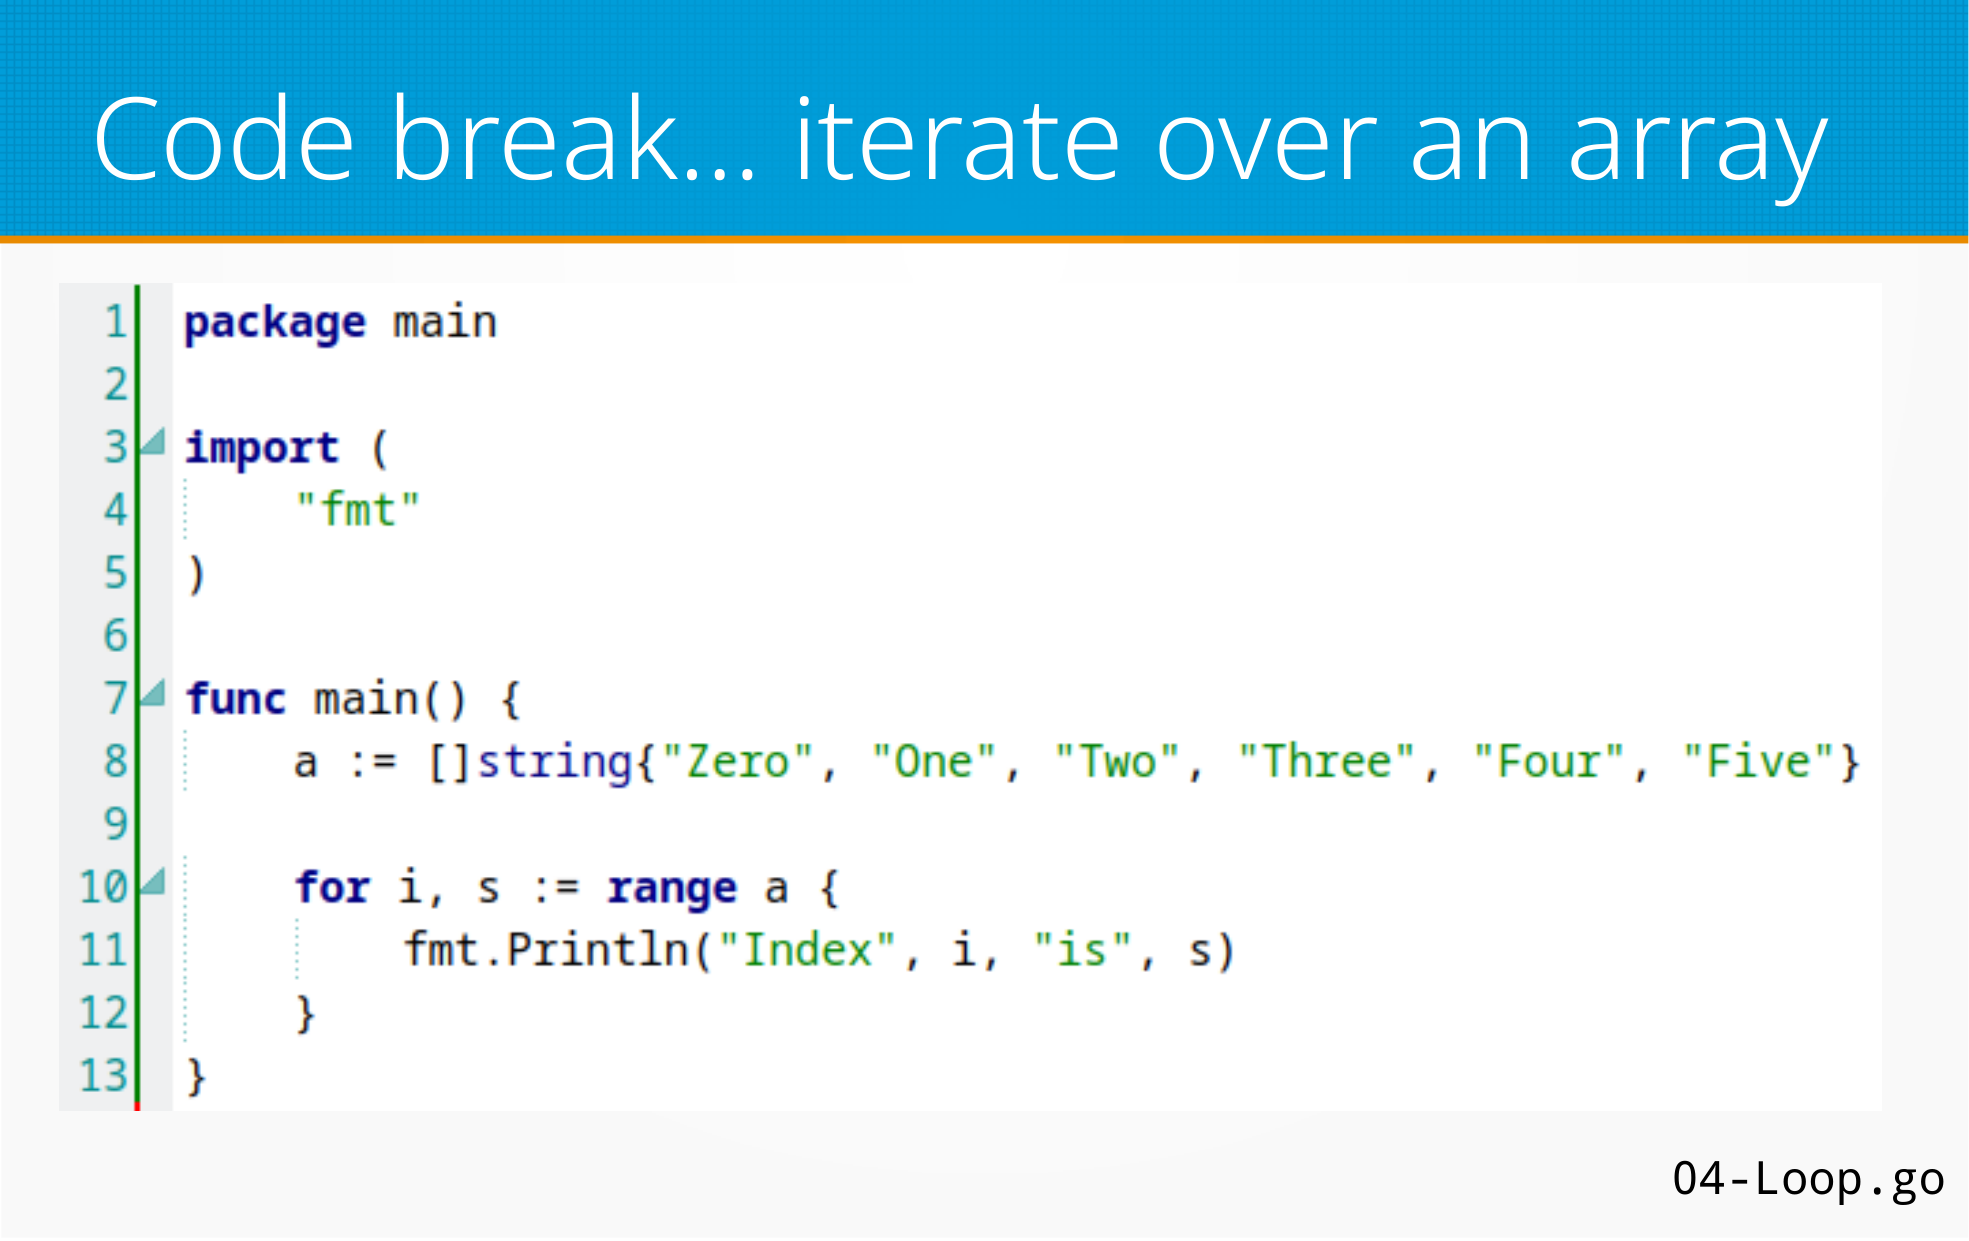

# Code break… iterate over an array
04-Loop.go